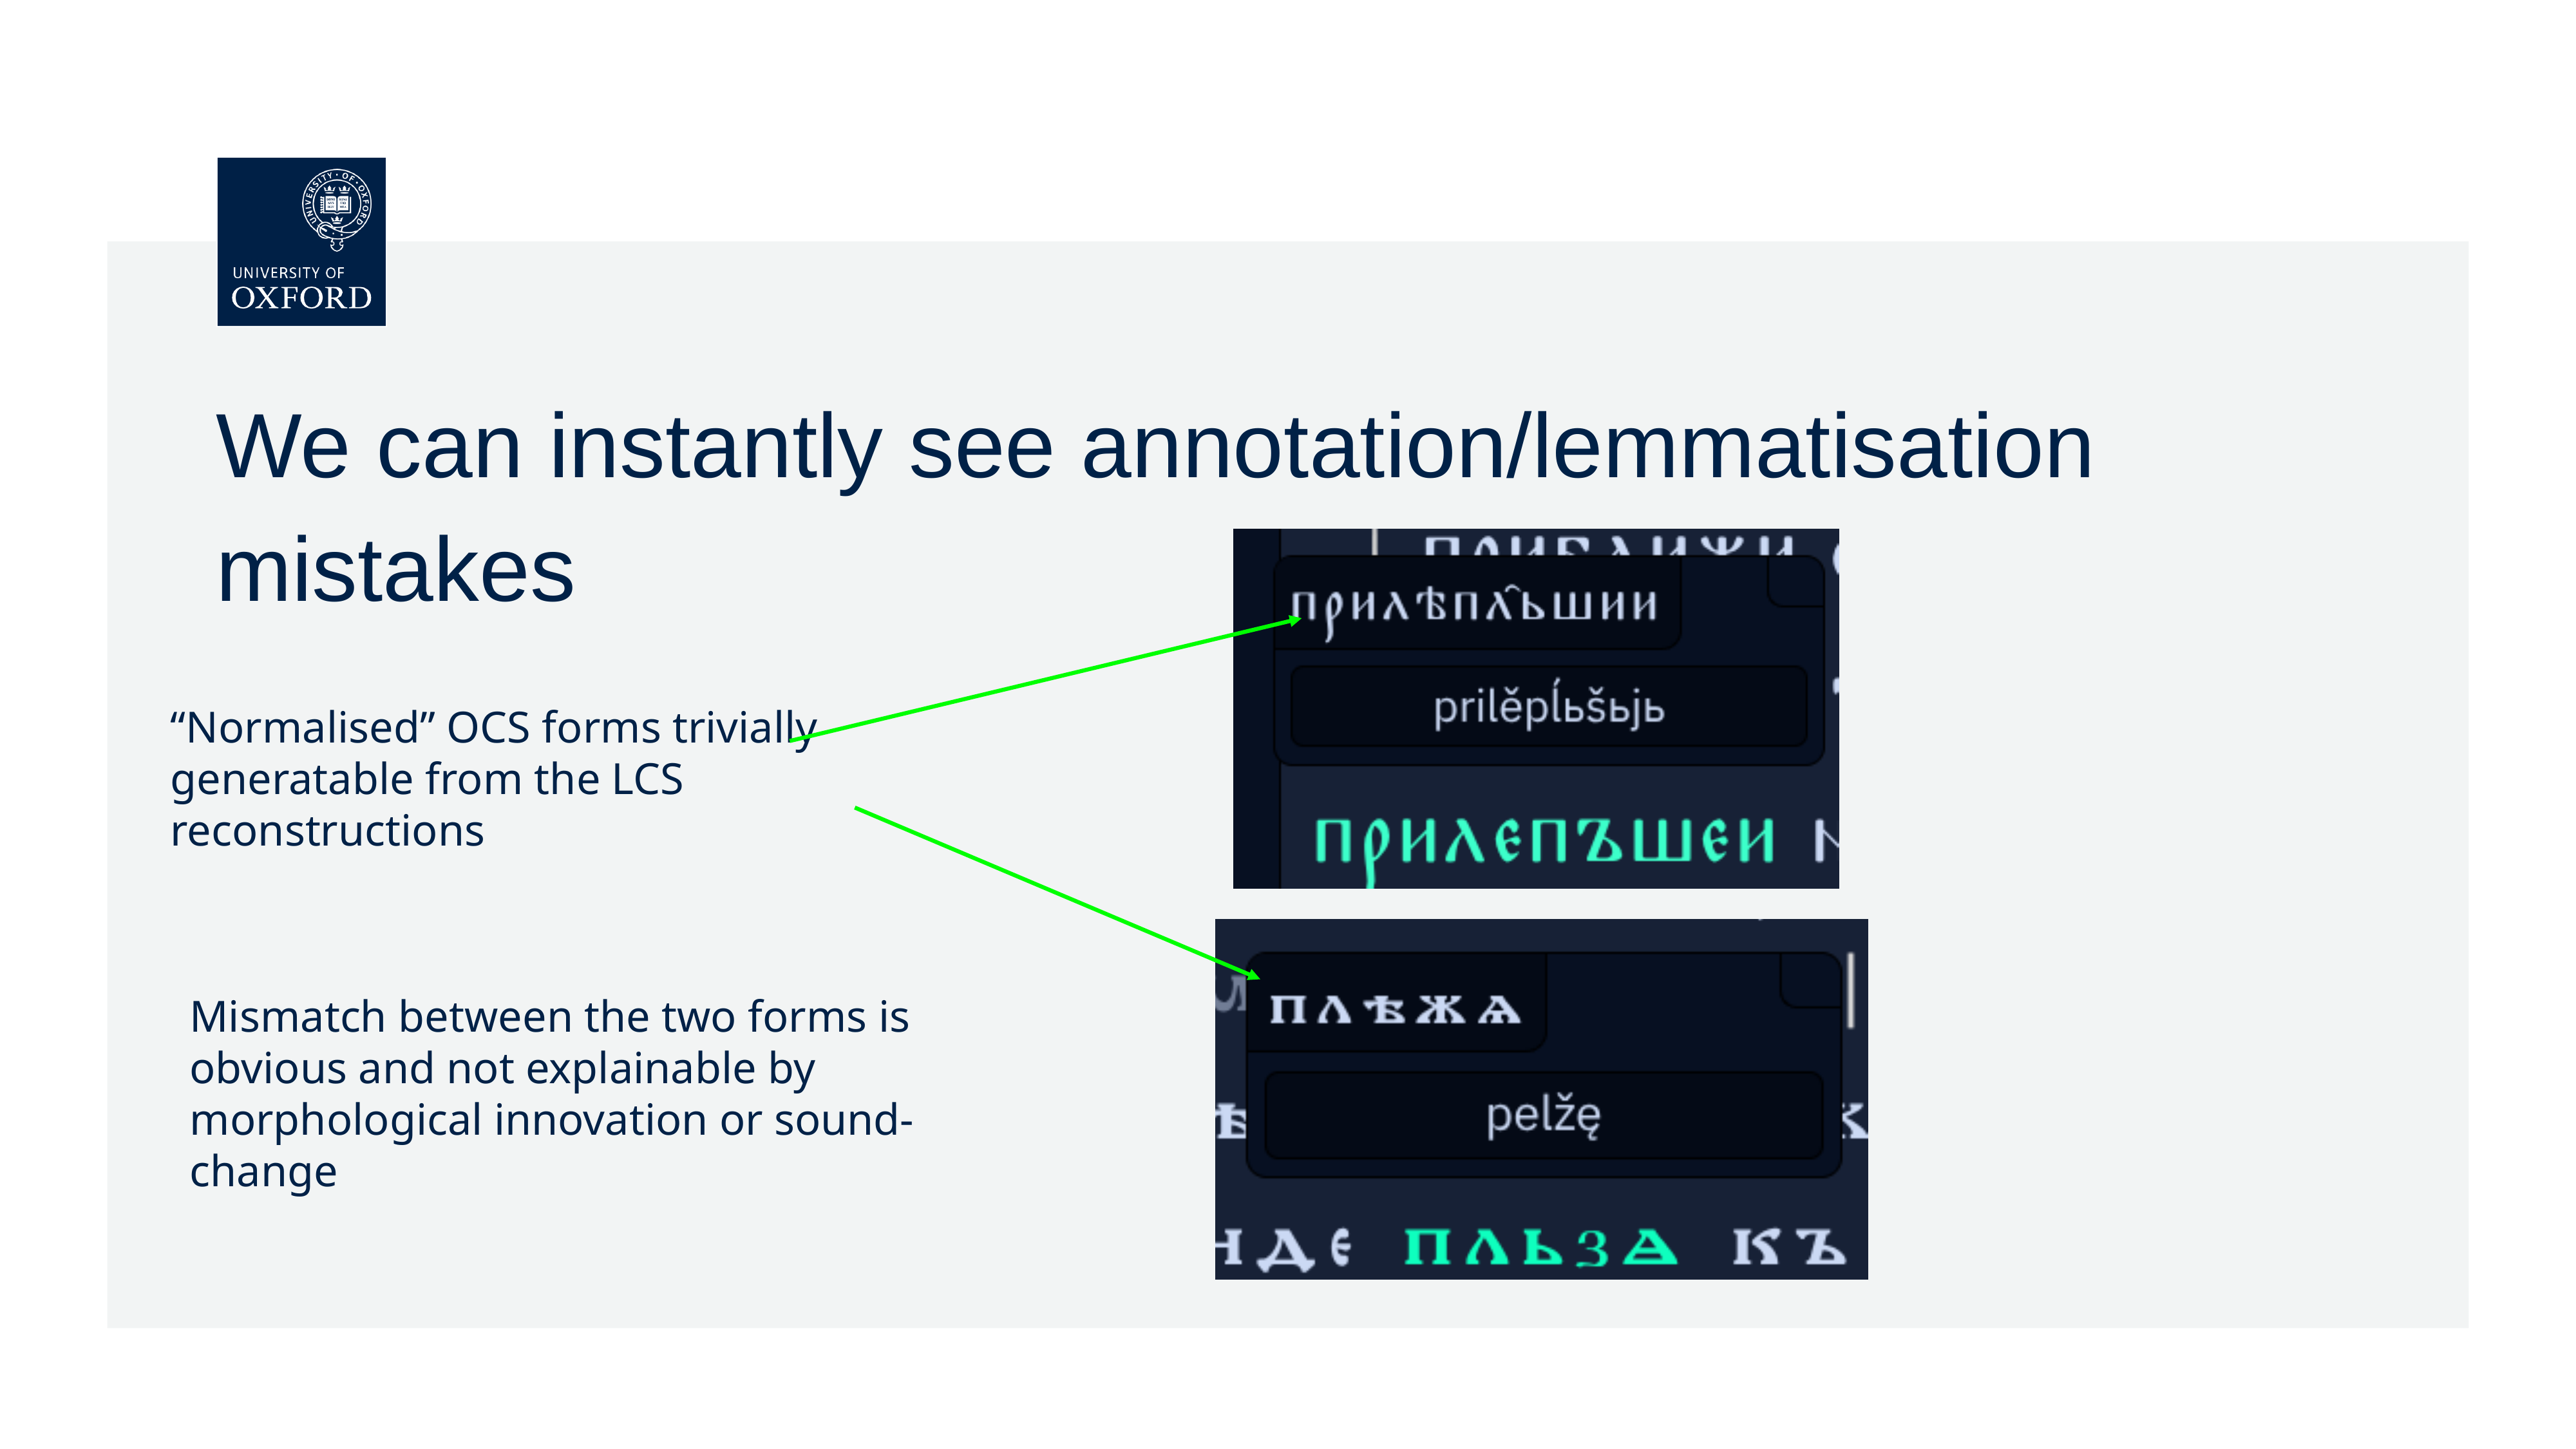

# We can instantly see annotation/lemmatisation mistakes
“Normalised” OCS forms trivially generatable from the LCS reconstructions
Mismatch between the two forms is obvious and not explainable by morphological innovation or sound-change